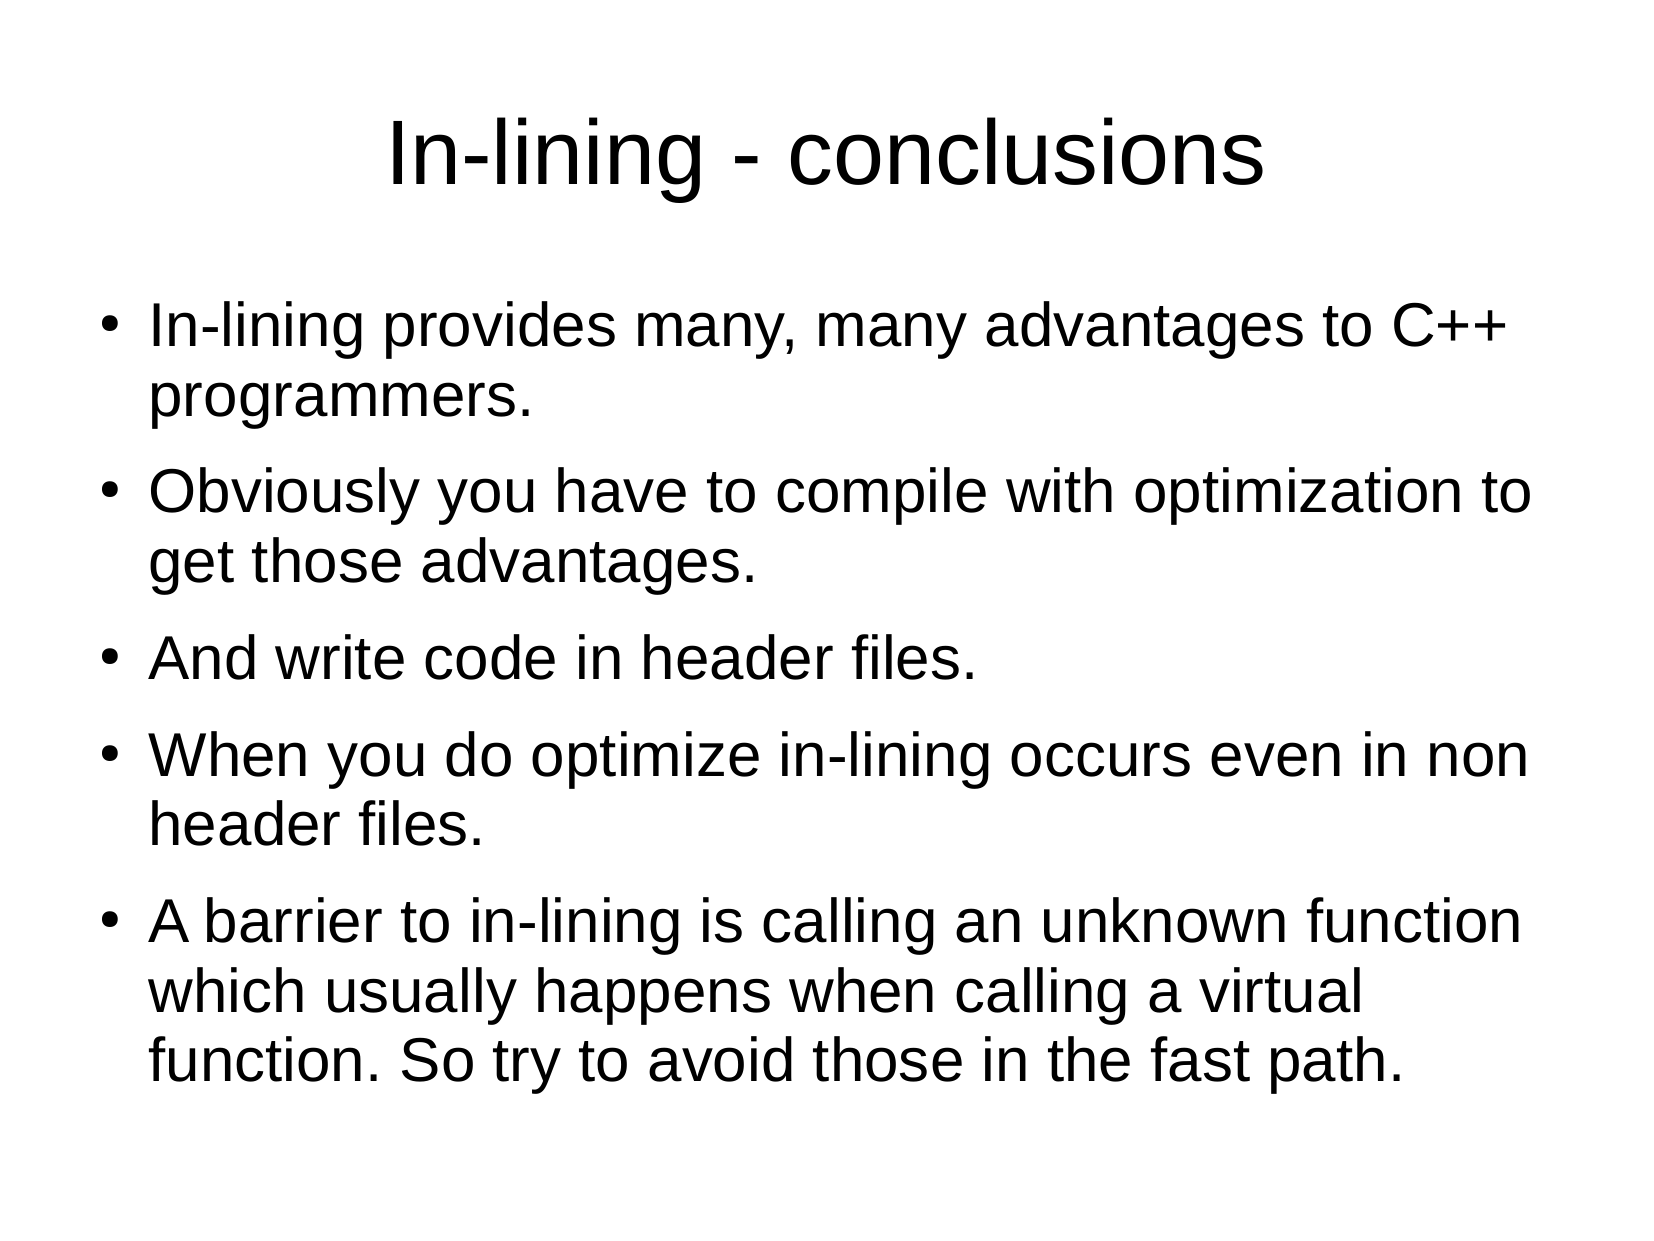

# In-lining - conclusions
In-lining provides many, many advantages to C++ programmers.
Obviously you have to compile with optimization to get those advantages.
And write code in header files.
When you do optimize in-lining occurs even in non header files.
A barrier to in-lining is calling an unknown function which usually happens when calling a virtual function. So try to avoid those in the fast path.